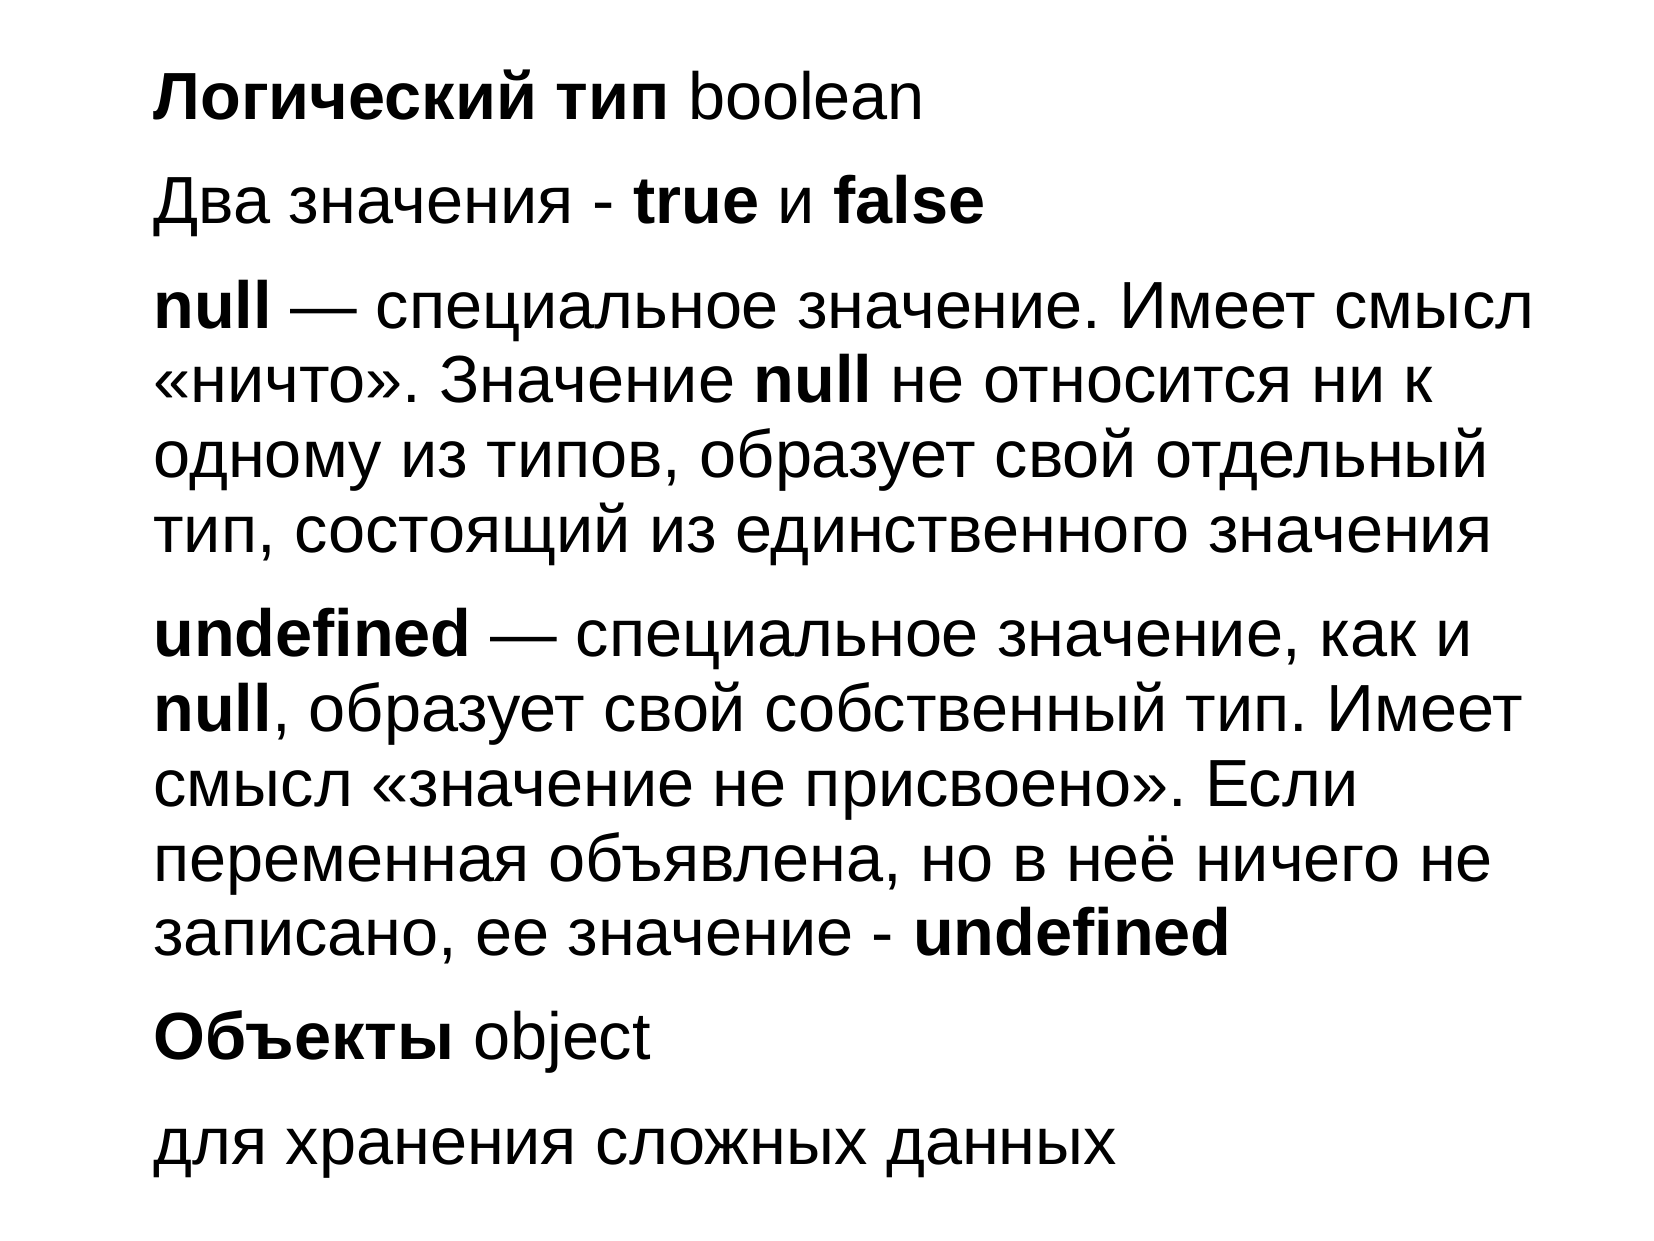

# Логический тип boolean
Два значения - true и false
null — специальное значение. Имеет смысл «ничто». Значение null не относится ни к одному из типов, образует свой отдельный тип, состоящий из единственного значения
undefined — специальное значение, как и null, образует свой собственный тип. Имеет смысл «значение не присвоено». Если переменная объявлена, но в неё ничего не записано, ее значение - undefined
Объекты object
для хранения сложных данных